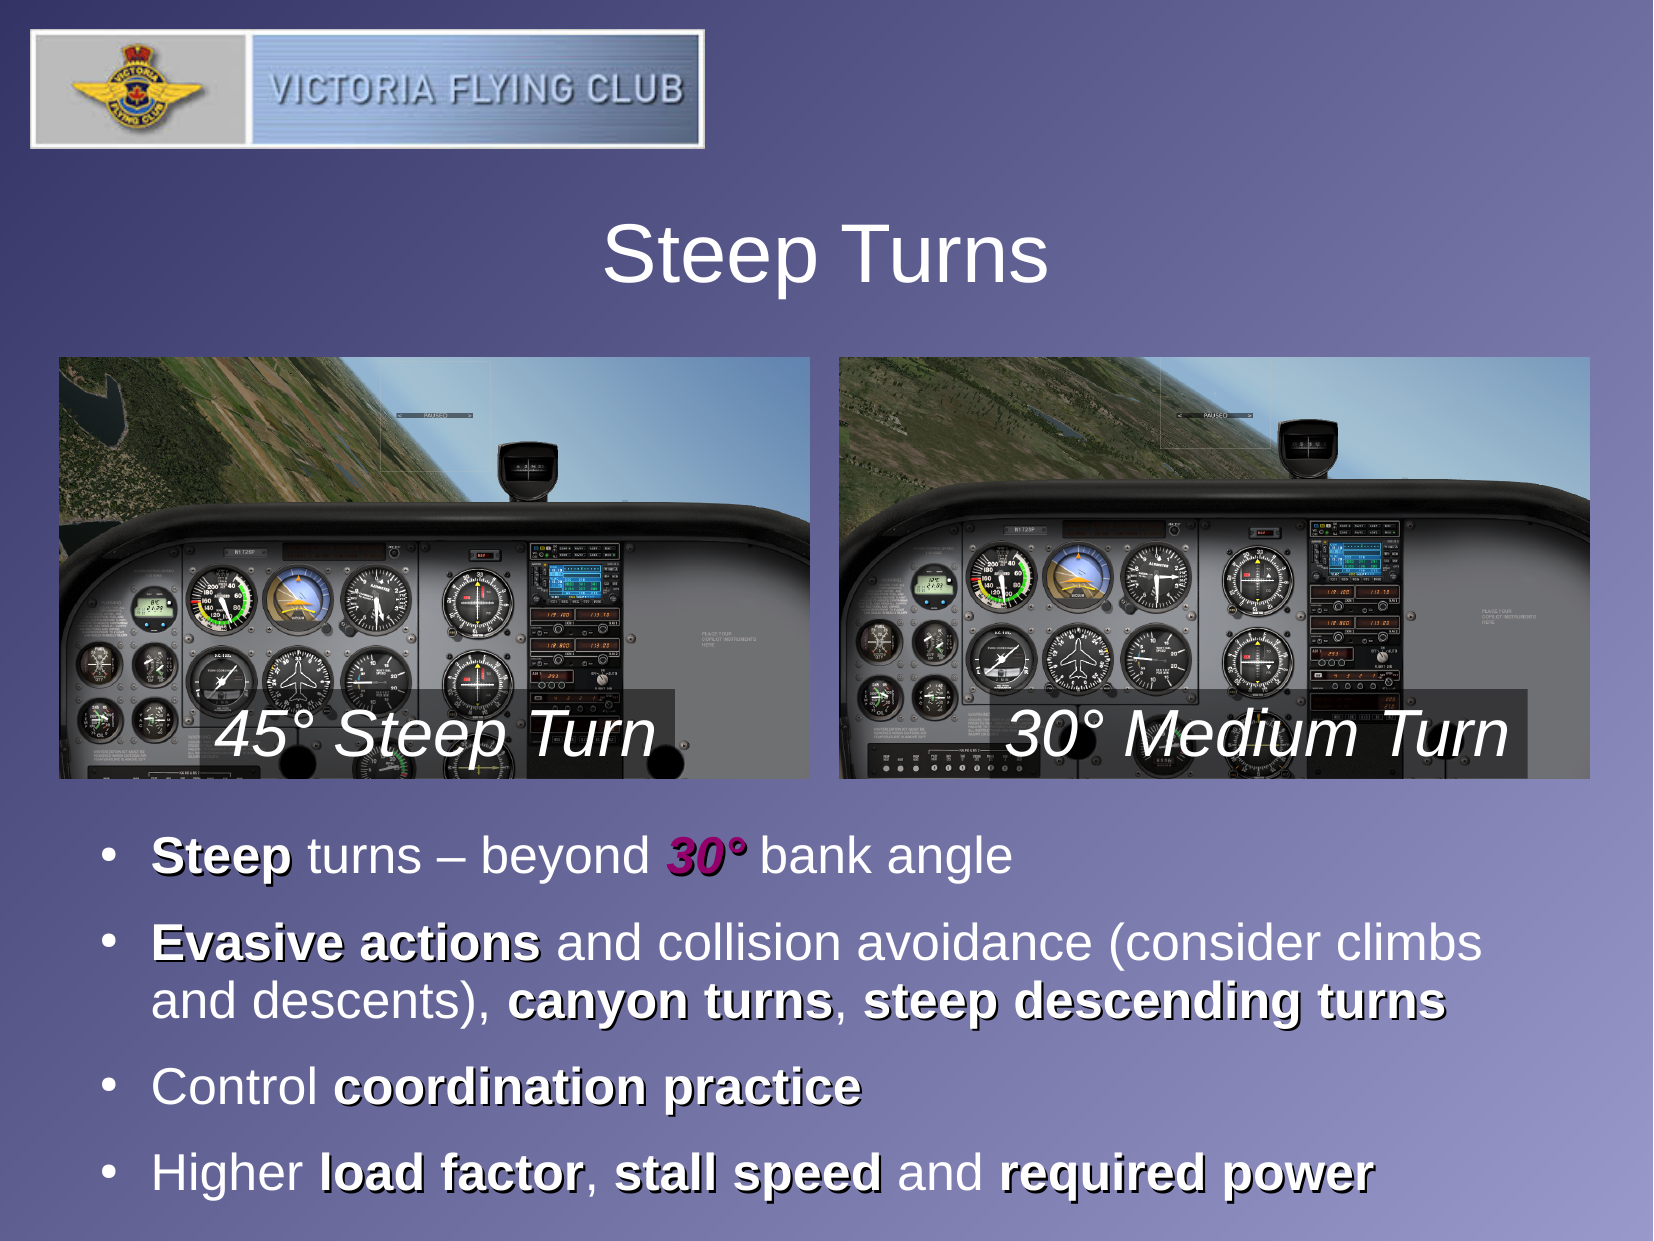

# Steep Turns
45° Steep Turn
30° Medium Turn
Steep turns – beyond 30° bank angle
Evasive actions and collision avoidance (consider climbs and descents), canyon turns, steep descending turns
Control coordination practice
Higher load factor, stall speed and required power